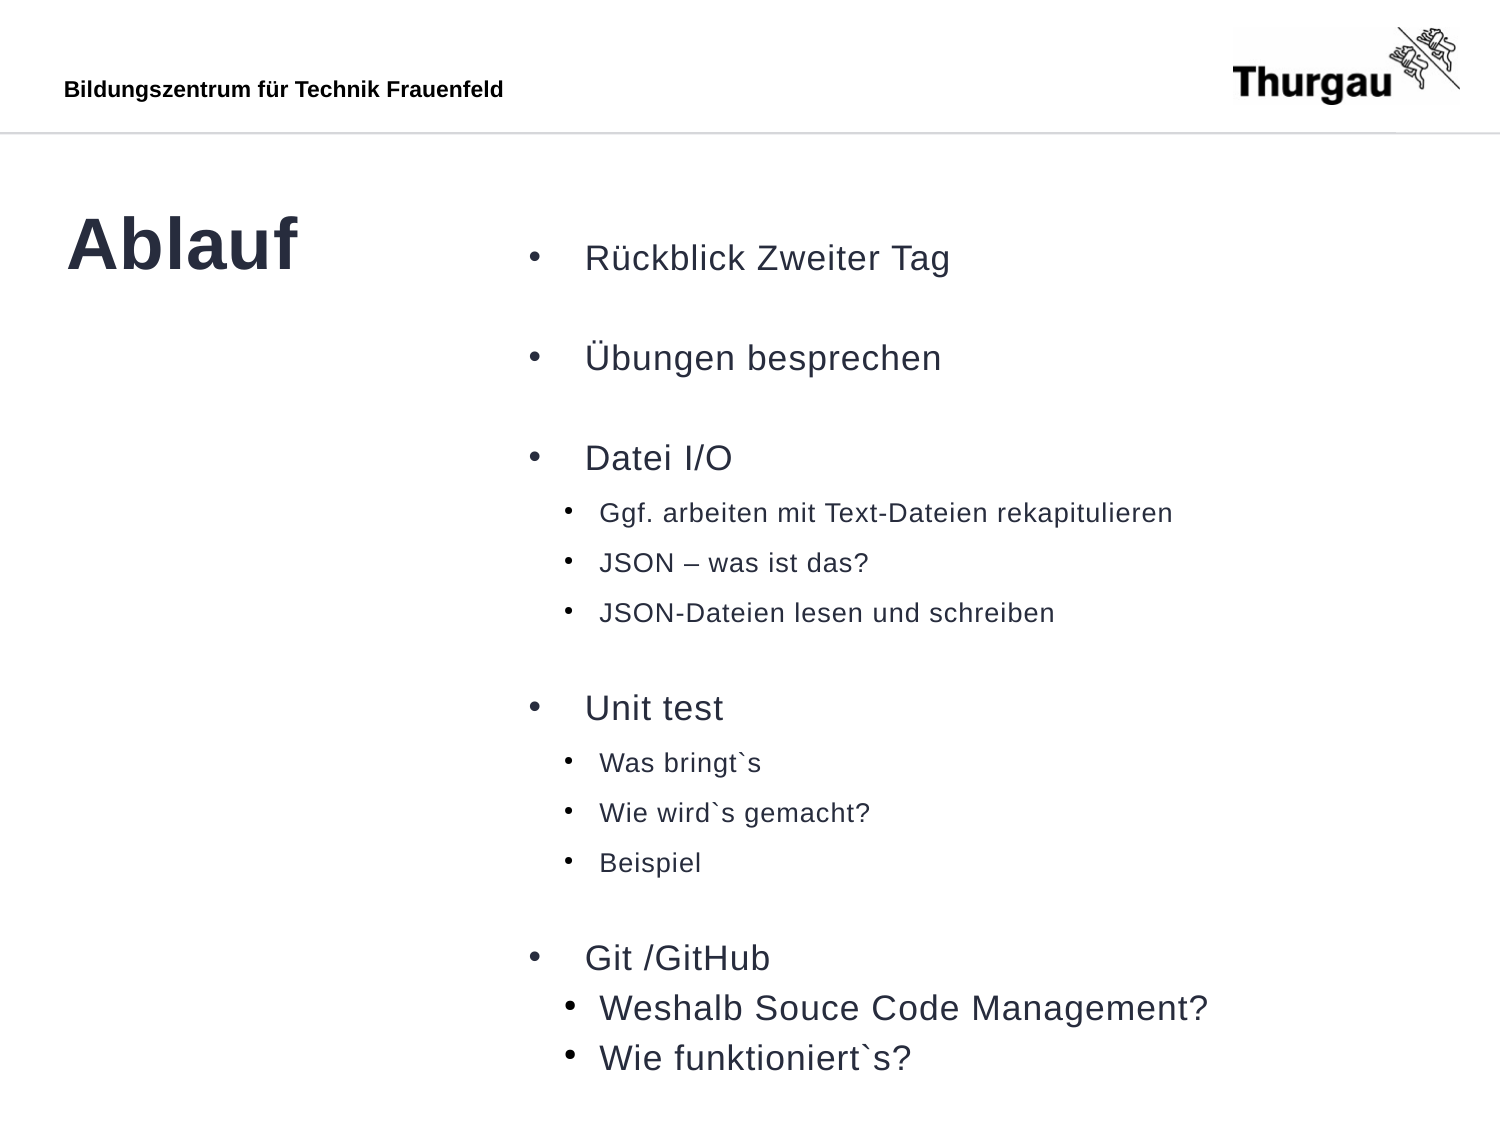

Bildungszentrum für Technik Frauenfeld
Ablauf
Rückblick Zweiter Tag
Übungen besprechen
Datei I/O
Ggf. arbeiten mit Text-Dateien rekapitulieren
JSON – was ist das?
JSON-Dateien lesen und schreiben
Unit test
Was bringt`s
Wie wird`s gemacht?
Beispiel
Git /GitHub
Weshalb Souce Code Management?
Wie funktioniert`s?